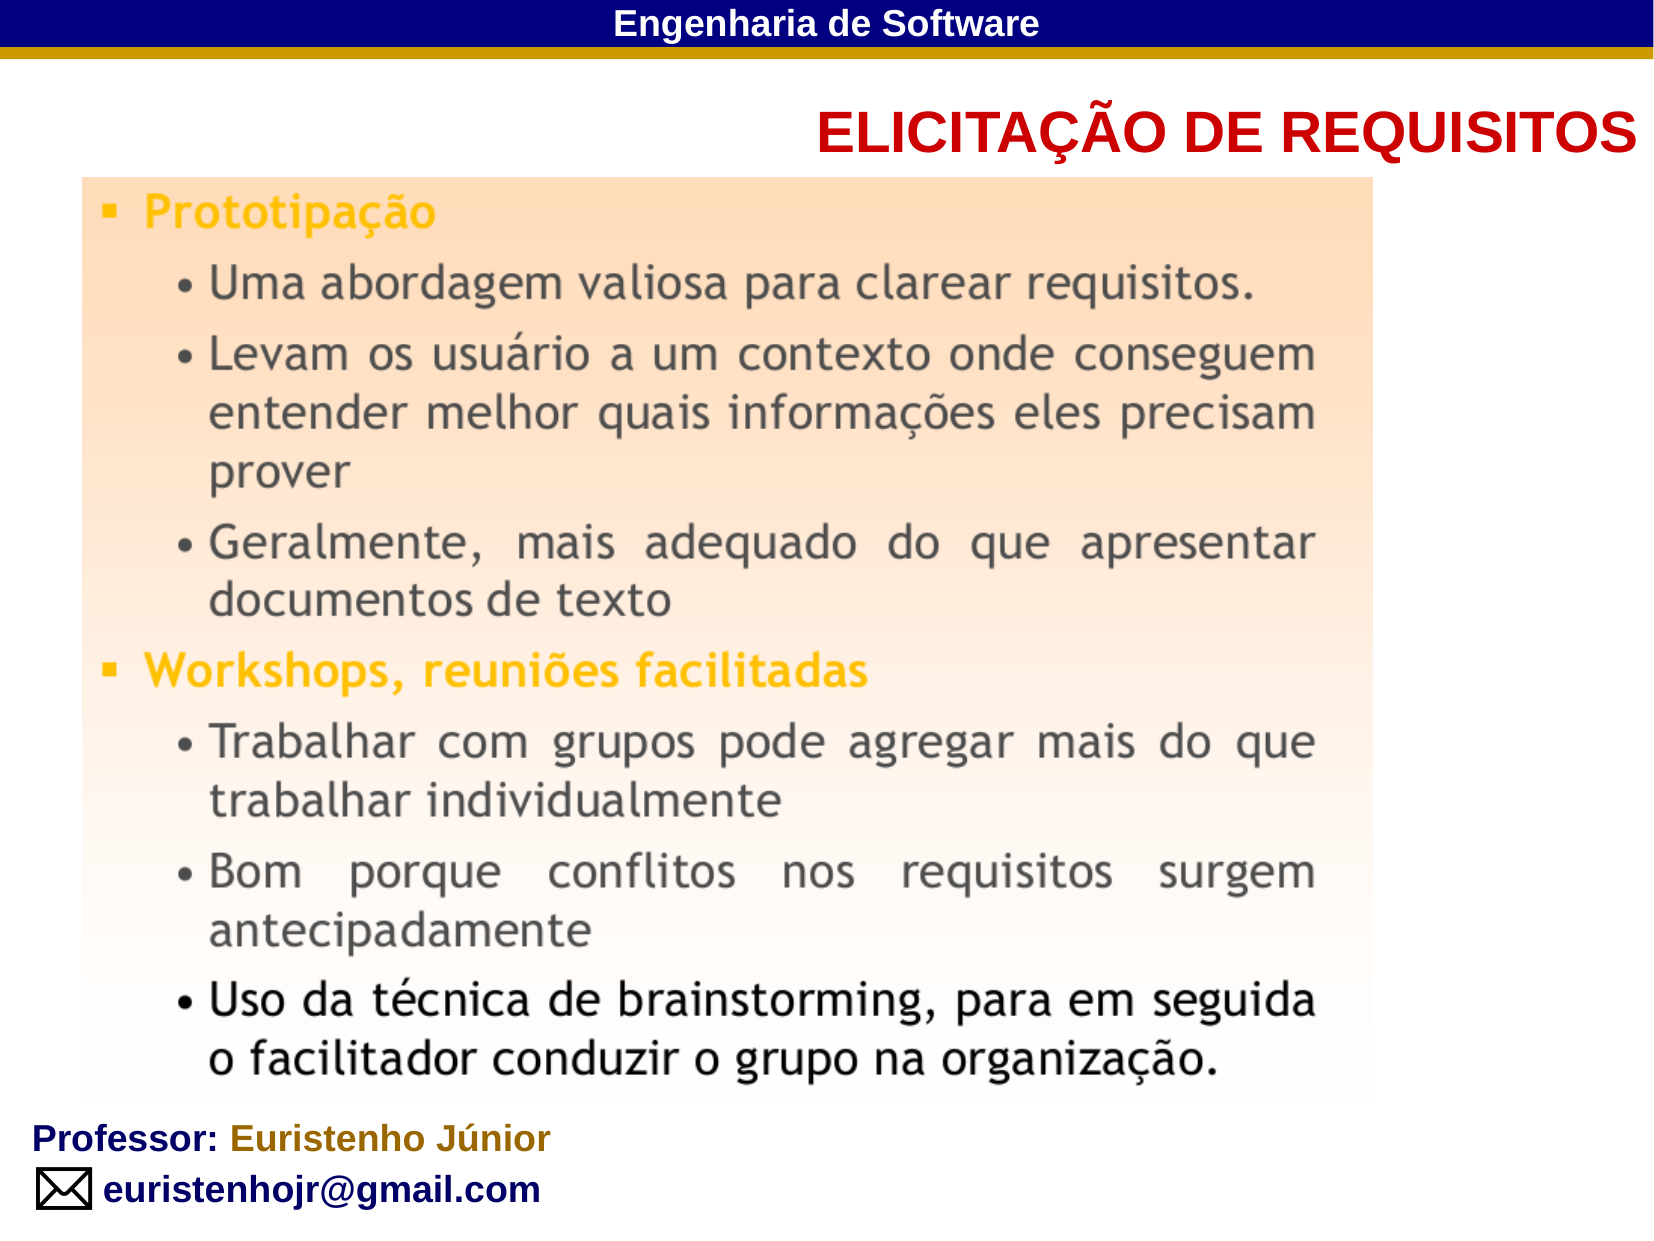

Engenharia de Software
ELICITAÇÃO DE REQUISITOS
Professor: Euristenho Júnior
euristenhojr@gmail.com